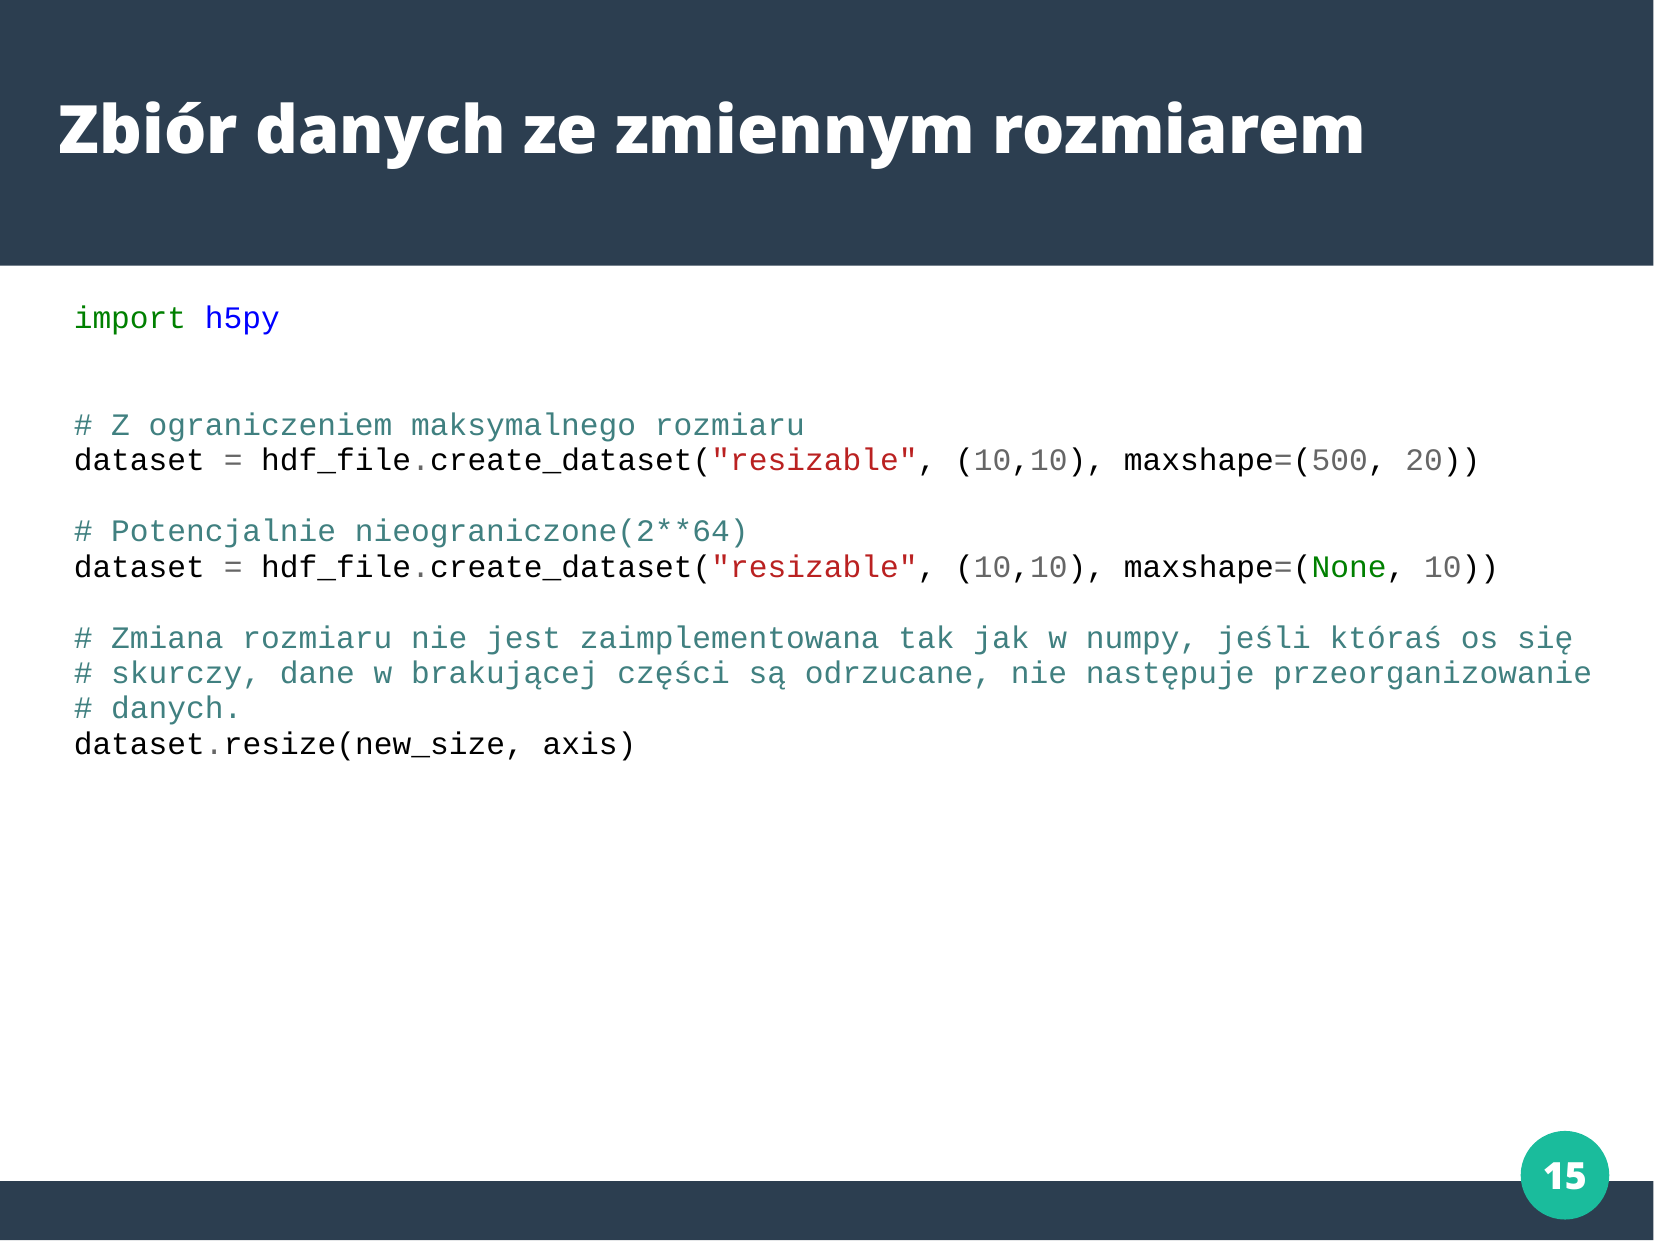

# Zbiór danych ze zmiennym rozmiarem
import h5py
# Z ograniczeniem maksymalnego rozmiaru
dataset = hdf_file.create_dataset("resizable", (10,10), maxshape=(500, 20))
# Potencjalnie nieograniczone(2**64)
dataset = hdf_file.create_dataset("resizable", (10,10), maxshape=(None, 10))
# Zmiana rozmiaru nie jest zaimplementowana tak jak w numpy, jeśli któraś os się
# skurczy, dane w brakującej części są odrzucane, nie następuje przeorganizowanie # danych.
dataset.resize(new_size, axis)
15